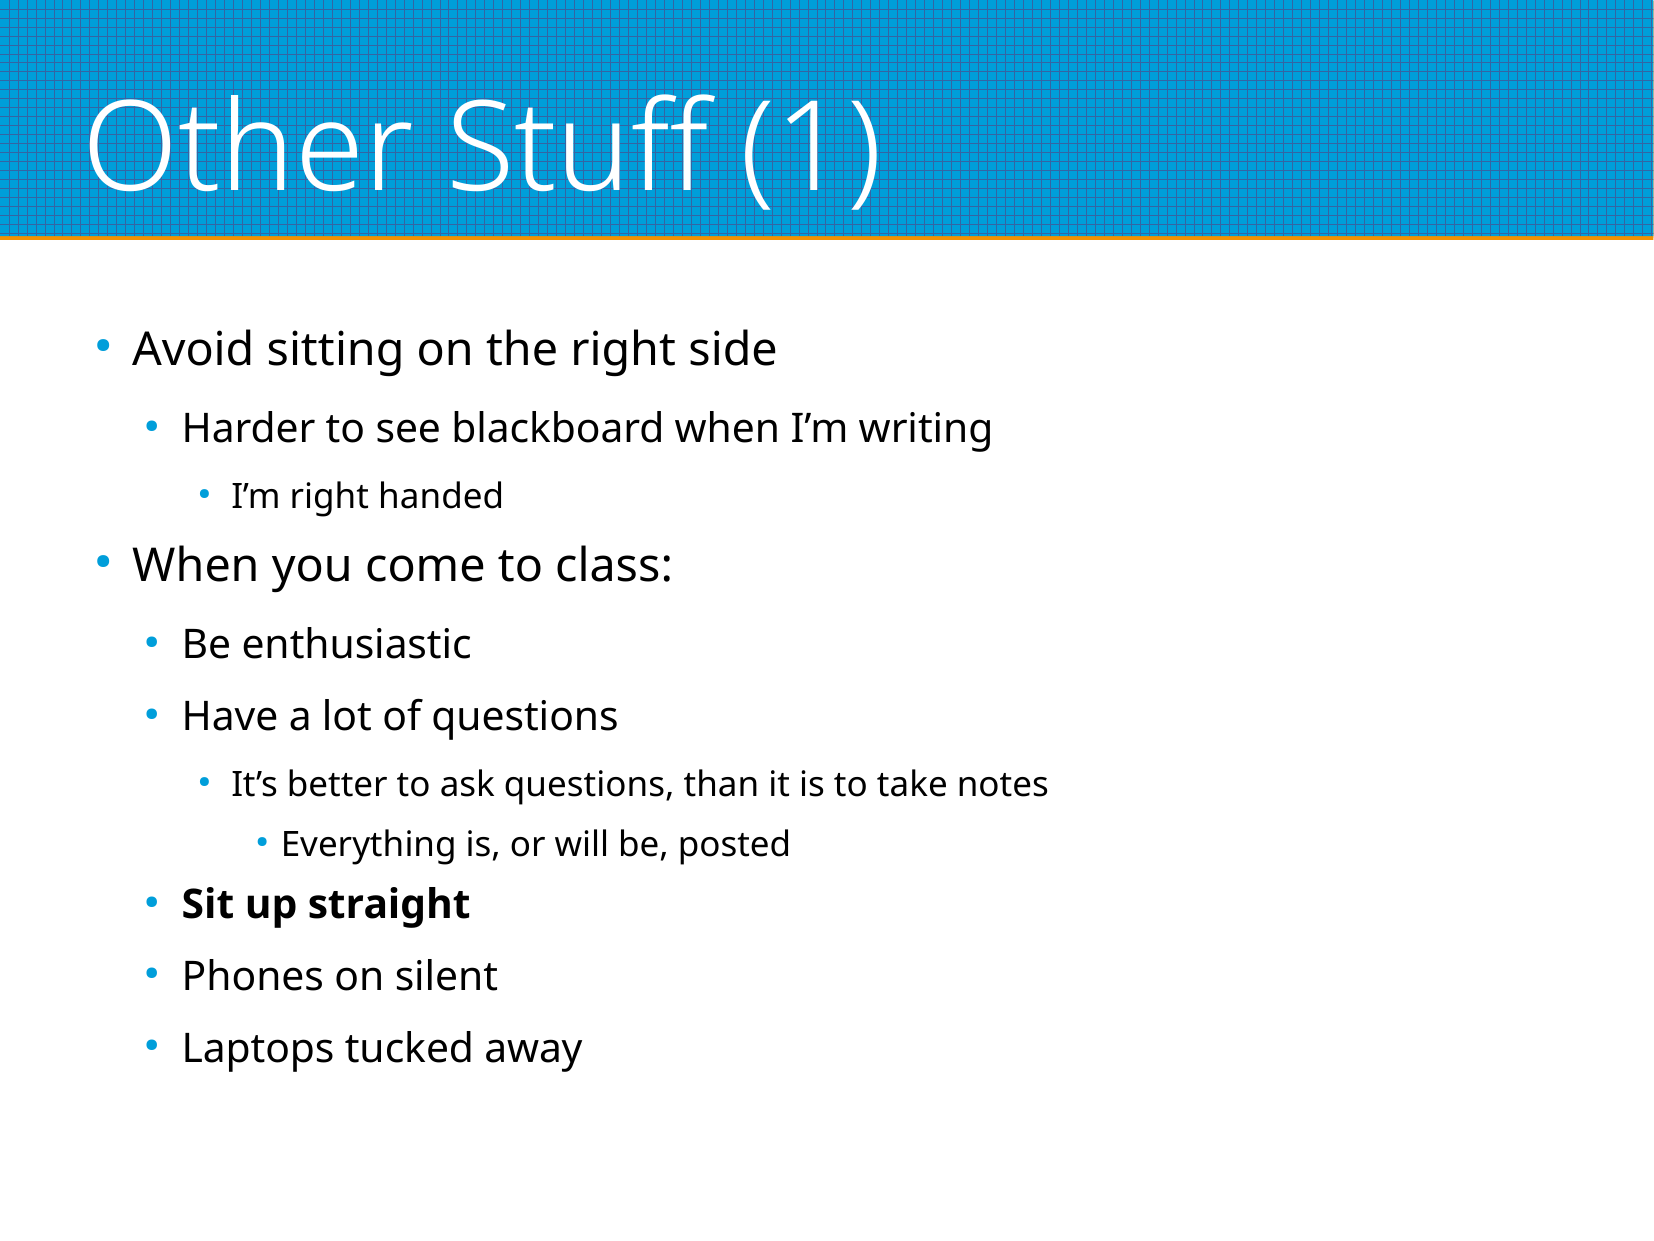

# Other Stuff (1)
Avoid sitting on the right side
Harder to see blackboard when I’m writing
I’m right handed
When you come to class:
Be enthusiastic
Have a lot of questions
It’s better to ask questions, than it is to take notes
Everything is, or will be, posted
Sit up straight
Phones on silent
Laptops tucked away